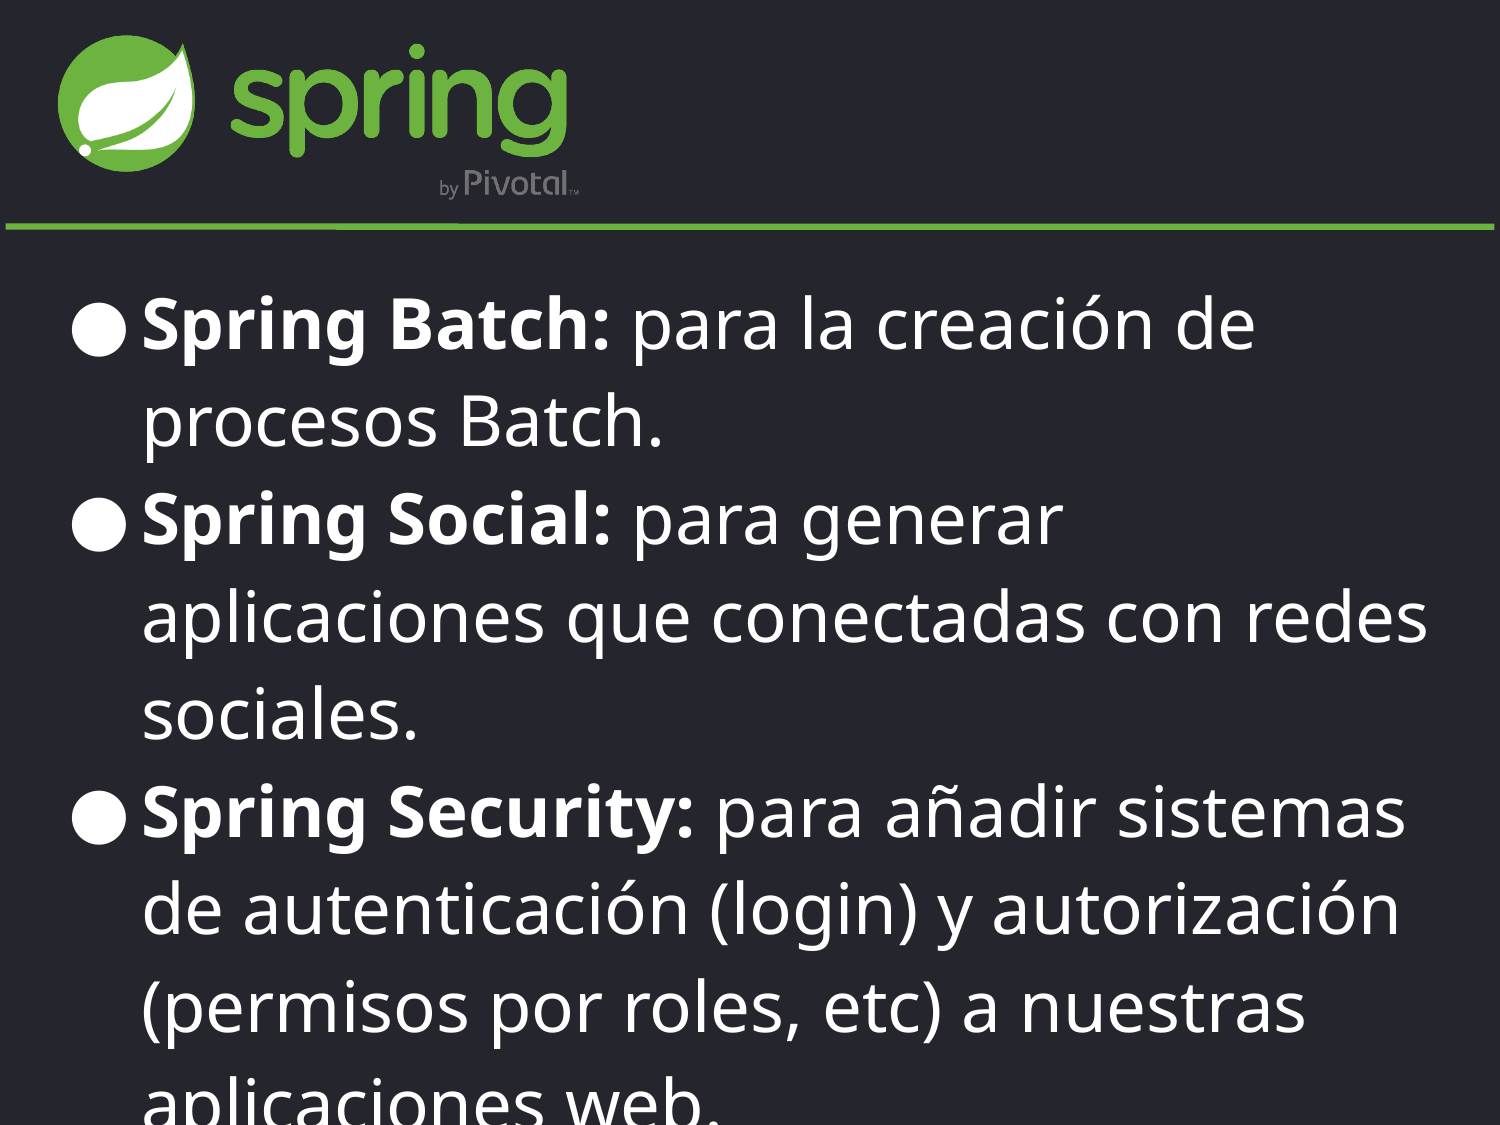

# Spring Batch: para la creación de procesos Batch.
Spring Social: para generar aplicaciones que conectadas con redes sociales.
Spring Security: para añadir sistemas de autenticación (login) y autorización (permisos por roles, etc) a nuestras aplicaciones web.